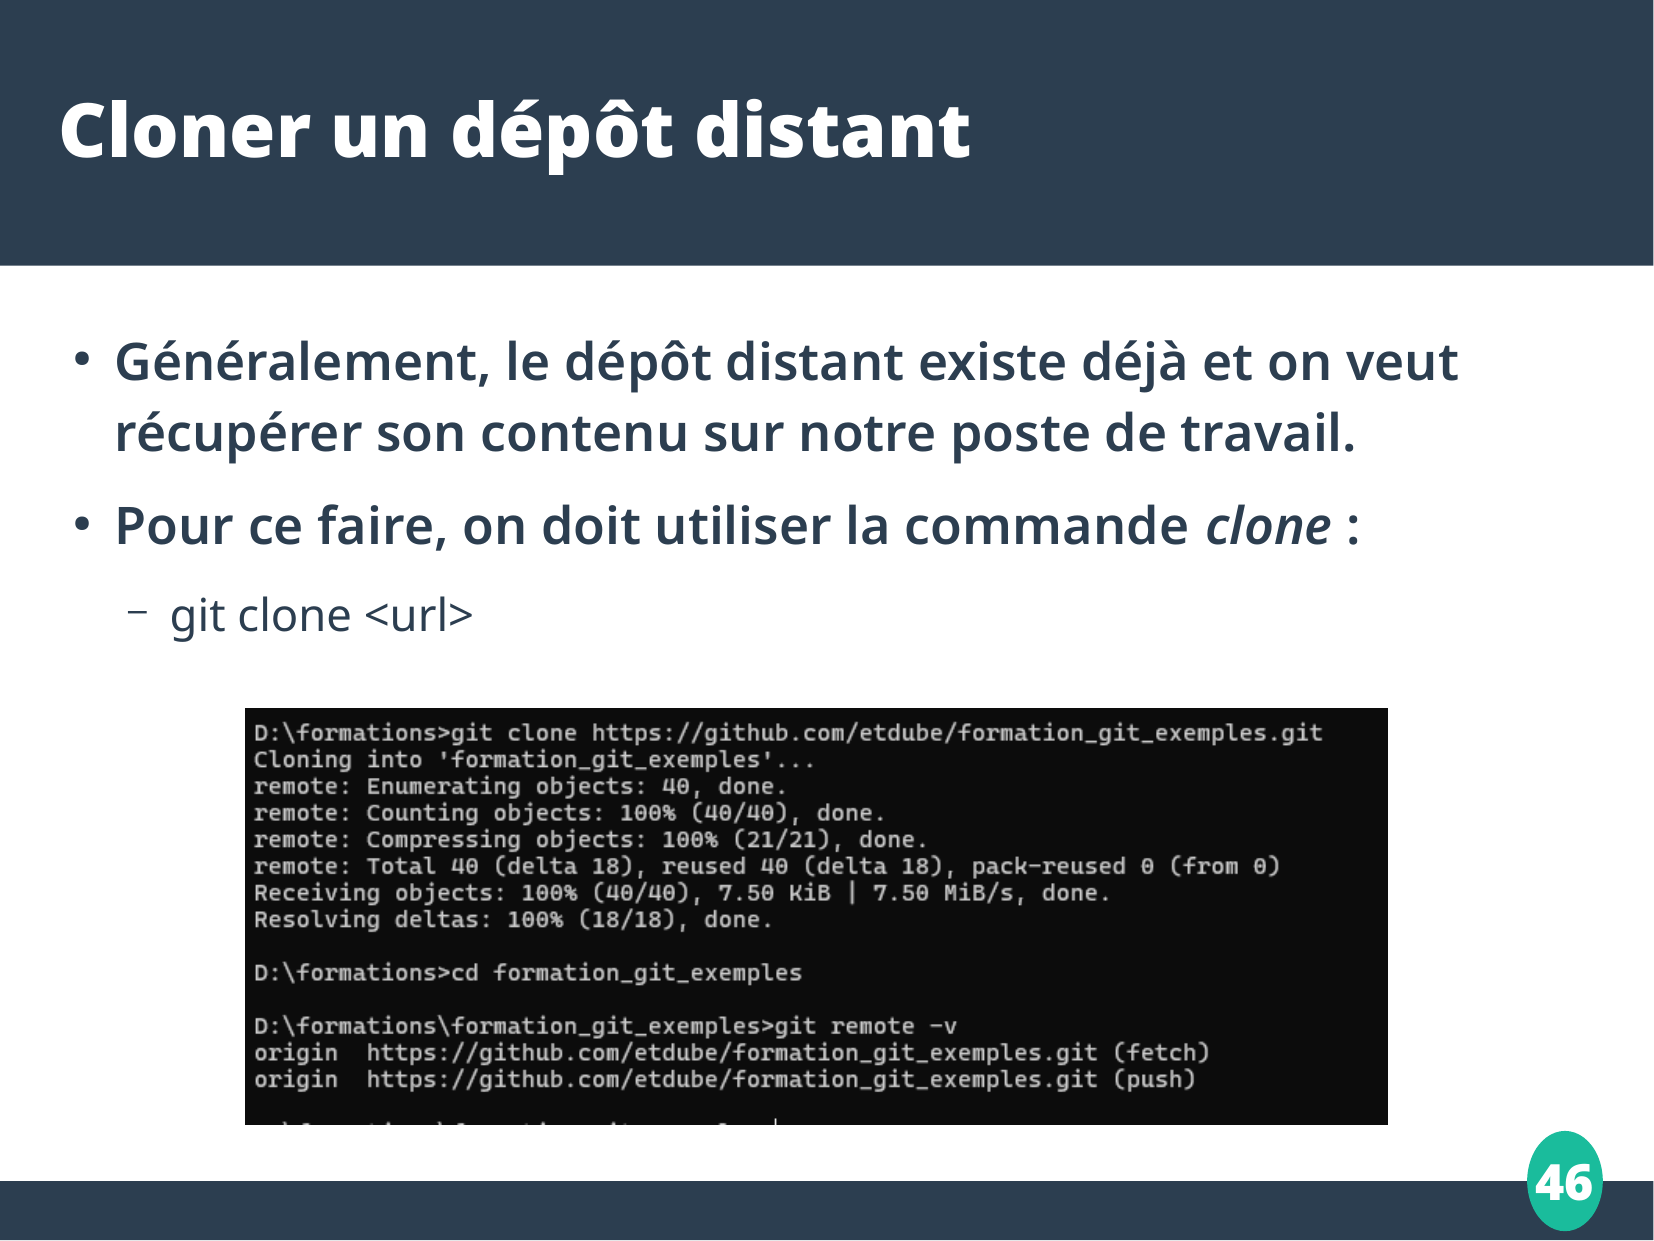

# Cloner un dépôt distant
Généralement, le dépôt distant existe déjà et on veut récupérer son contenu sur notre poste de travail.
Pour ce faire, on doit utiliser la commande clone :
git clone <url>